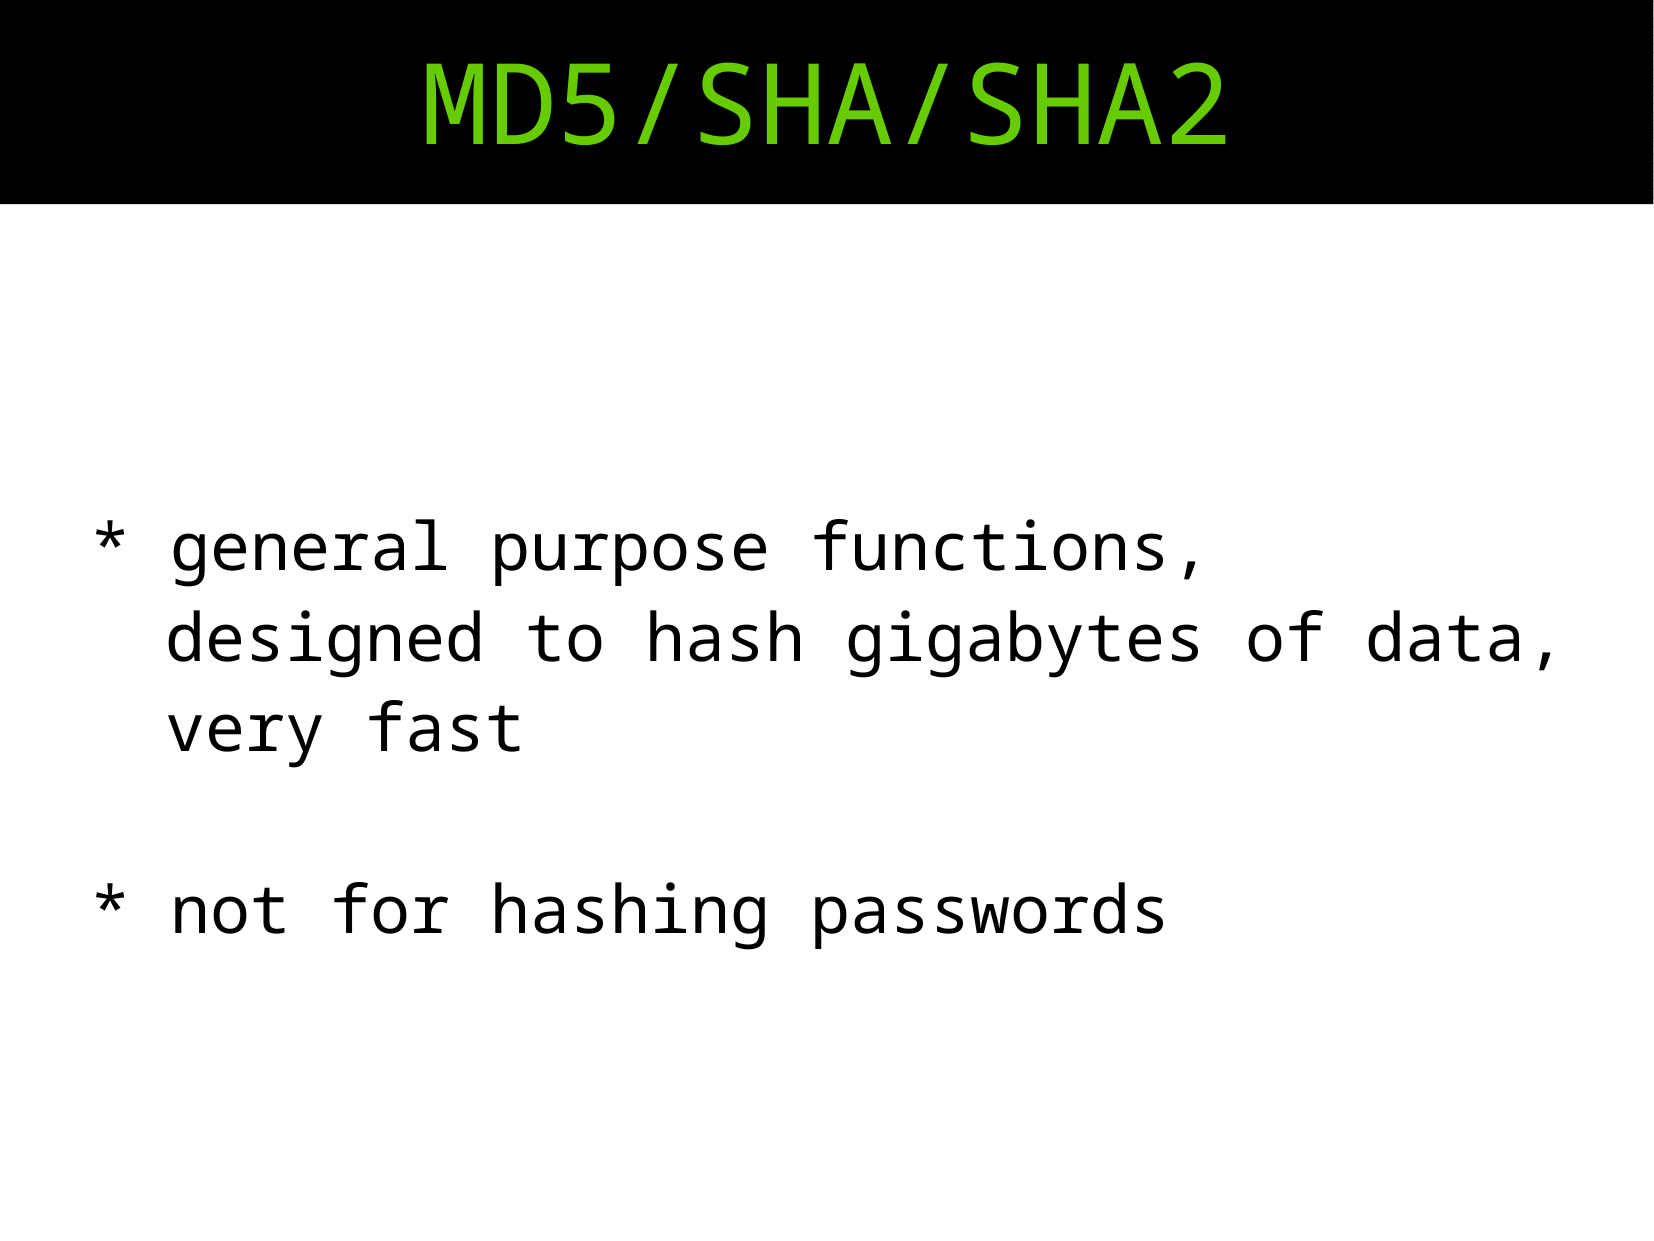

# MD5/SHA/SHA2
* general purpose functions,
	designed to hash gigabytes of data, 	very fast
* not for hashing passwords